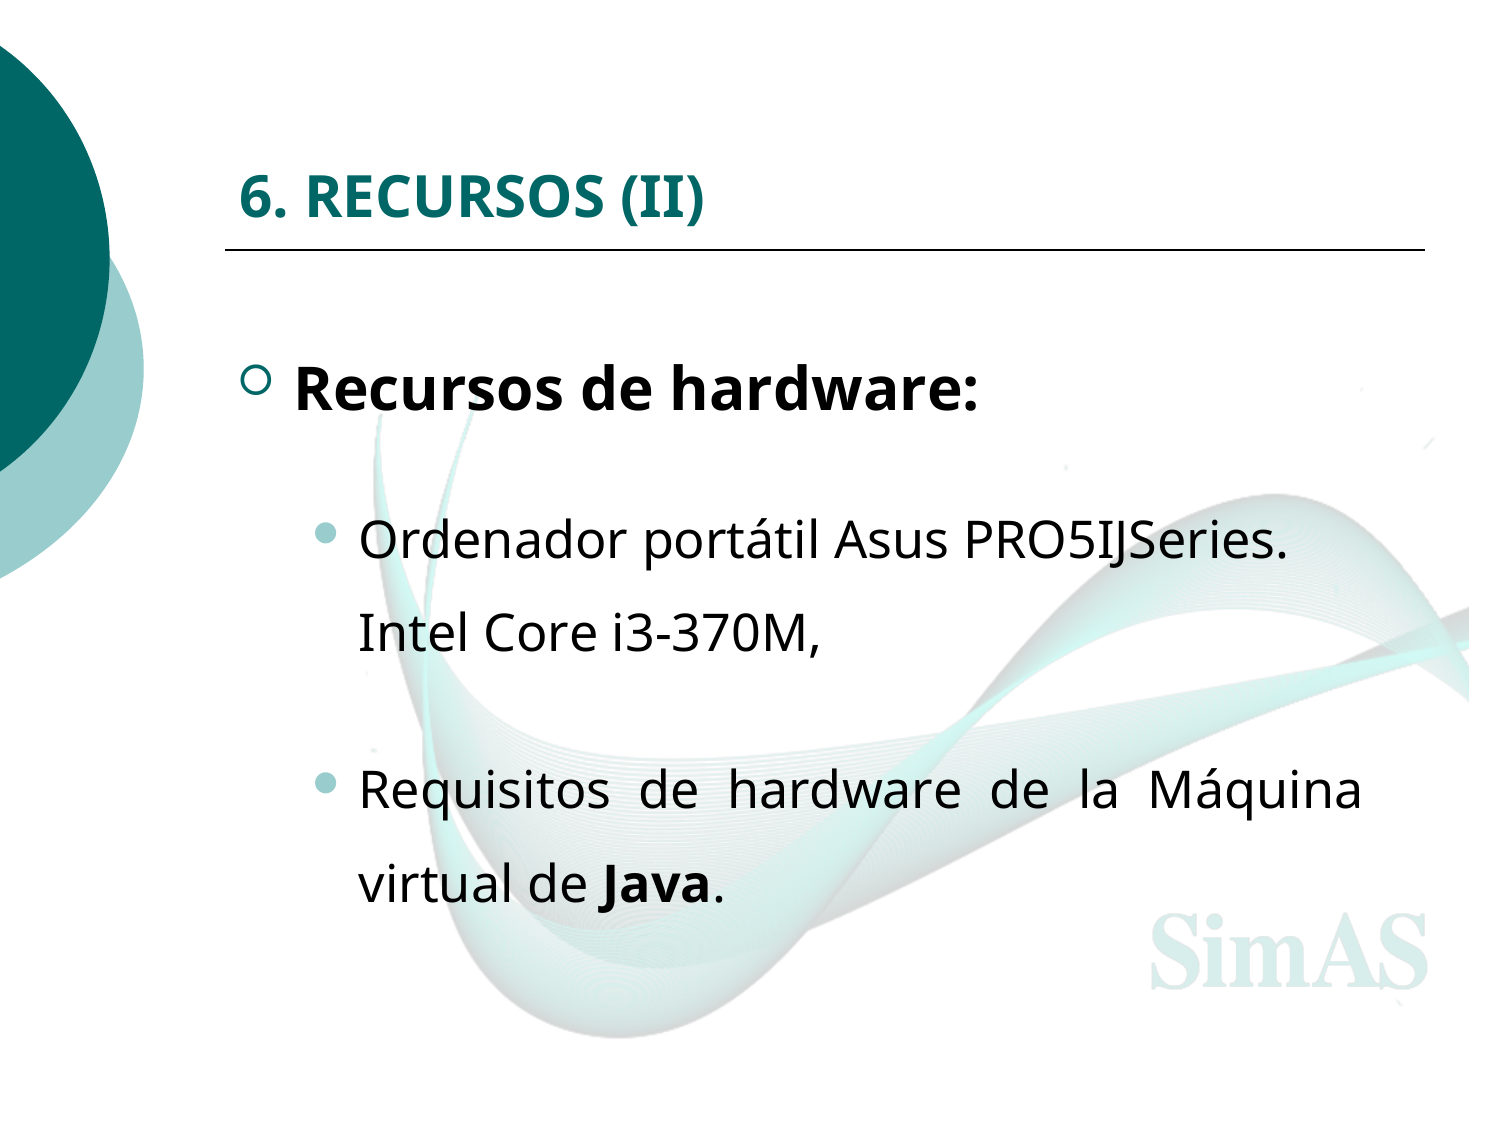

# 6. RECURSOS (II)
Recursos de hardware:
Ordenador portátil Asus PRO5IJSeries. Intel Core i3-370M,
Requisitos de hardware de la Máquina virtual de Java.